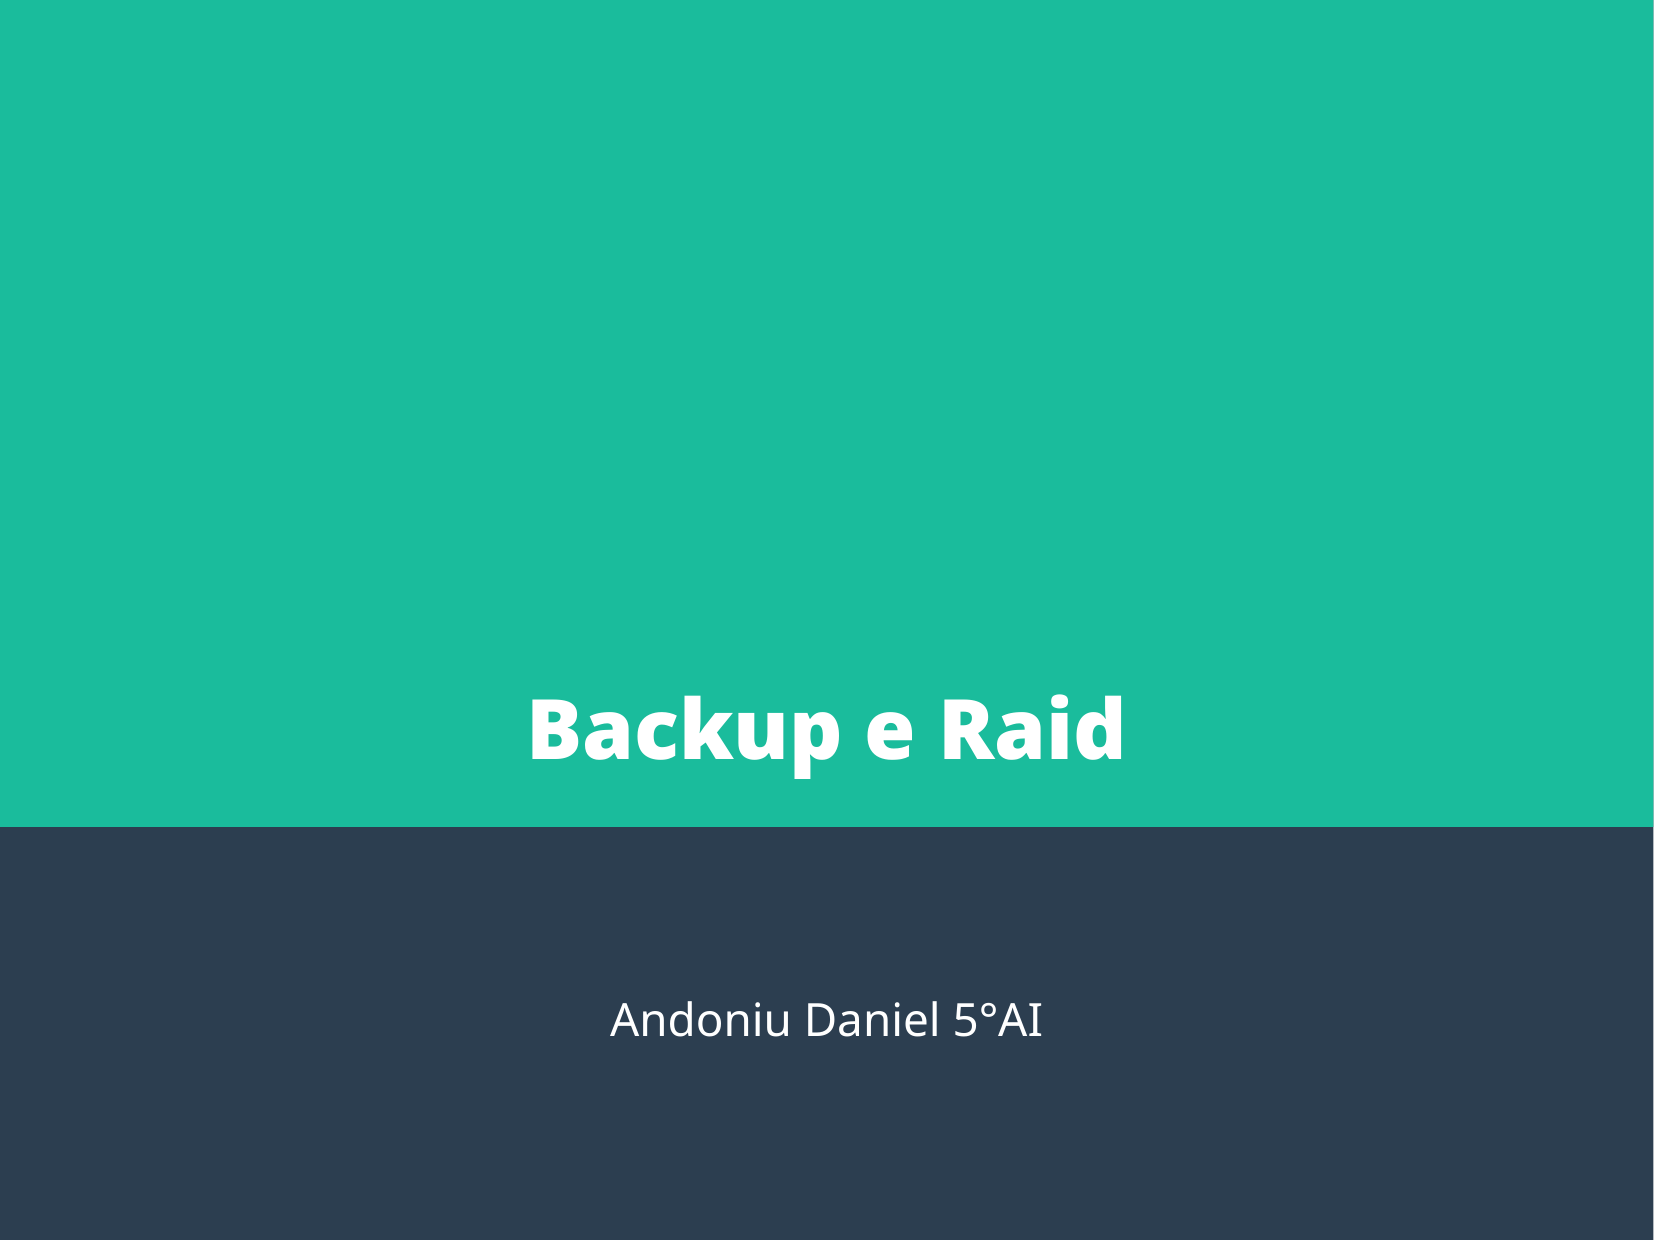

# Backup e Raid
Andoniu Daniel 5°AI